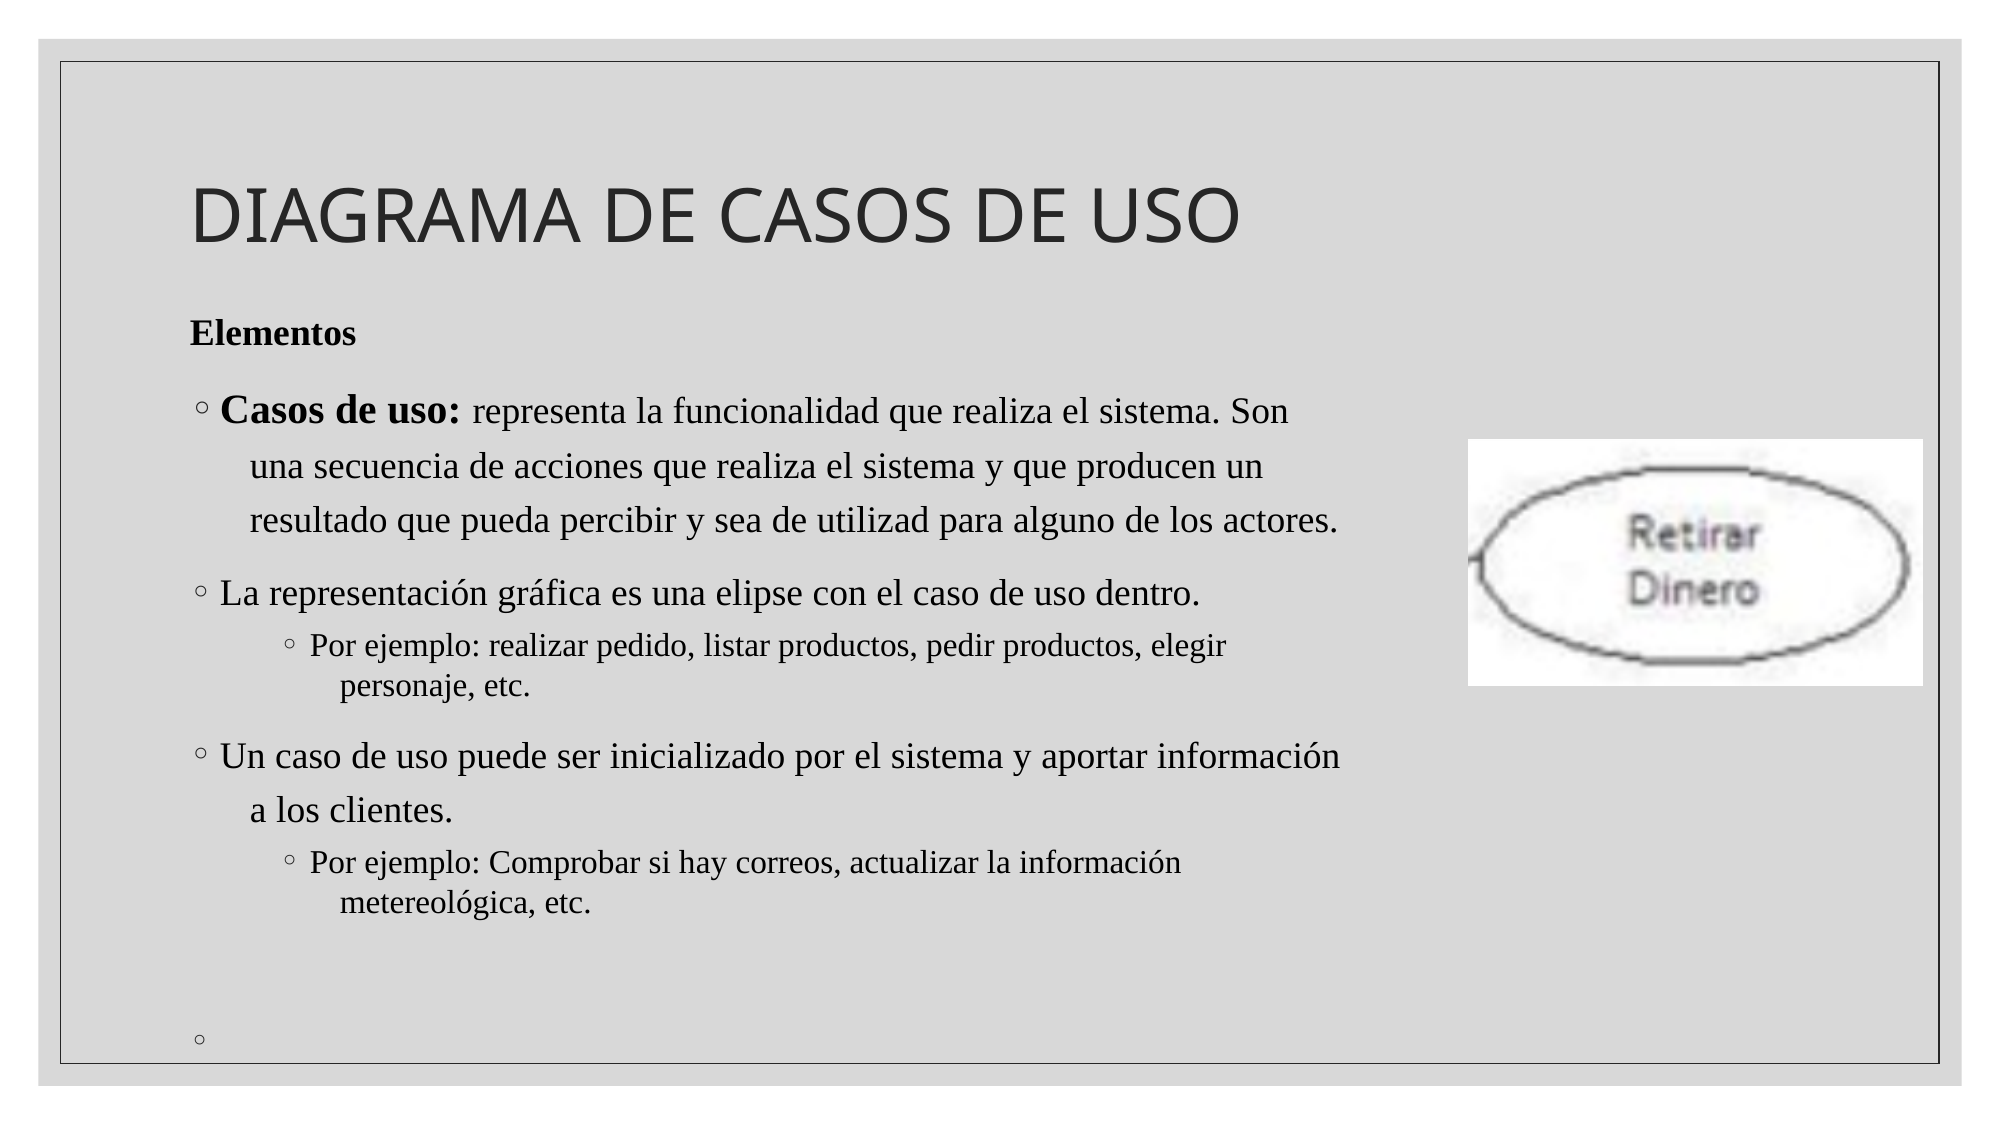

# DIAGRAMA DE CASOS DE USO
Elementos
Casos de uso: representa la funcionalidad que realiza el sistema. Son una secuencia de acciones que realiza el sistema y que producen un resultado que pueda percibir y sea de utilizad para alguno de los actores.
La representación gráfica es una elipse con el caso de uso dentro.
Por ejemplo: realizar pedido, listar productos, pedir productos, elegir personaje, etc.
Un caso de uso puede ser inicializado por el sistema y aportar información a los clientes.
Por ejemplo: Comprobar si hay correos, actualizar la información metereológica, etc.